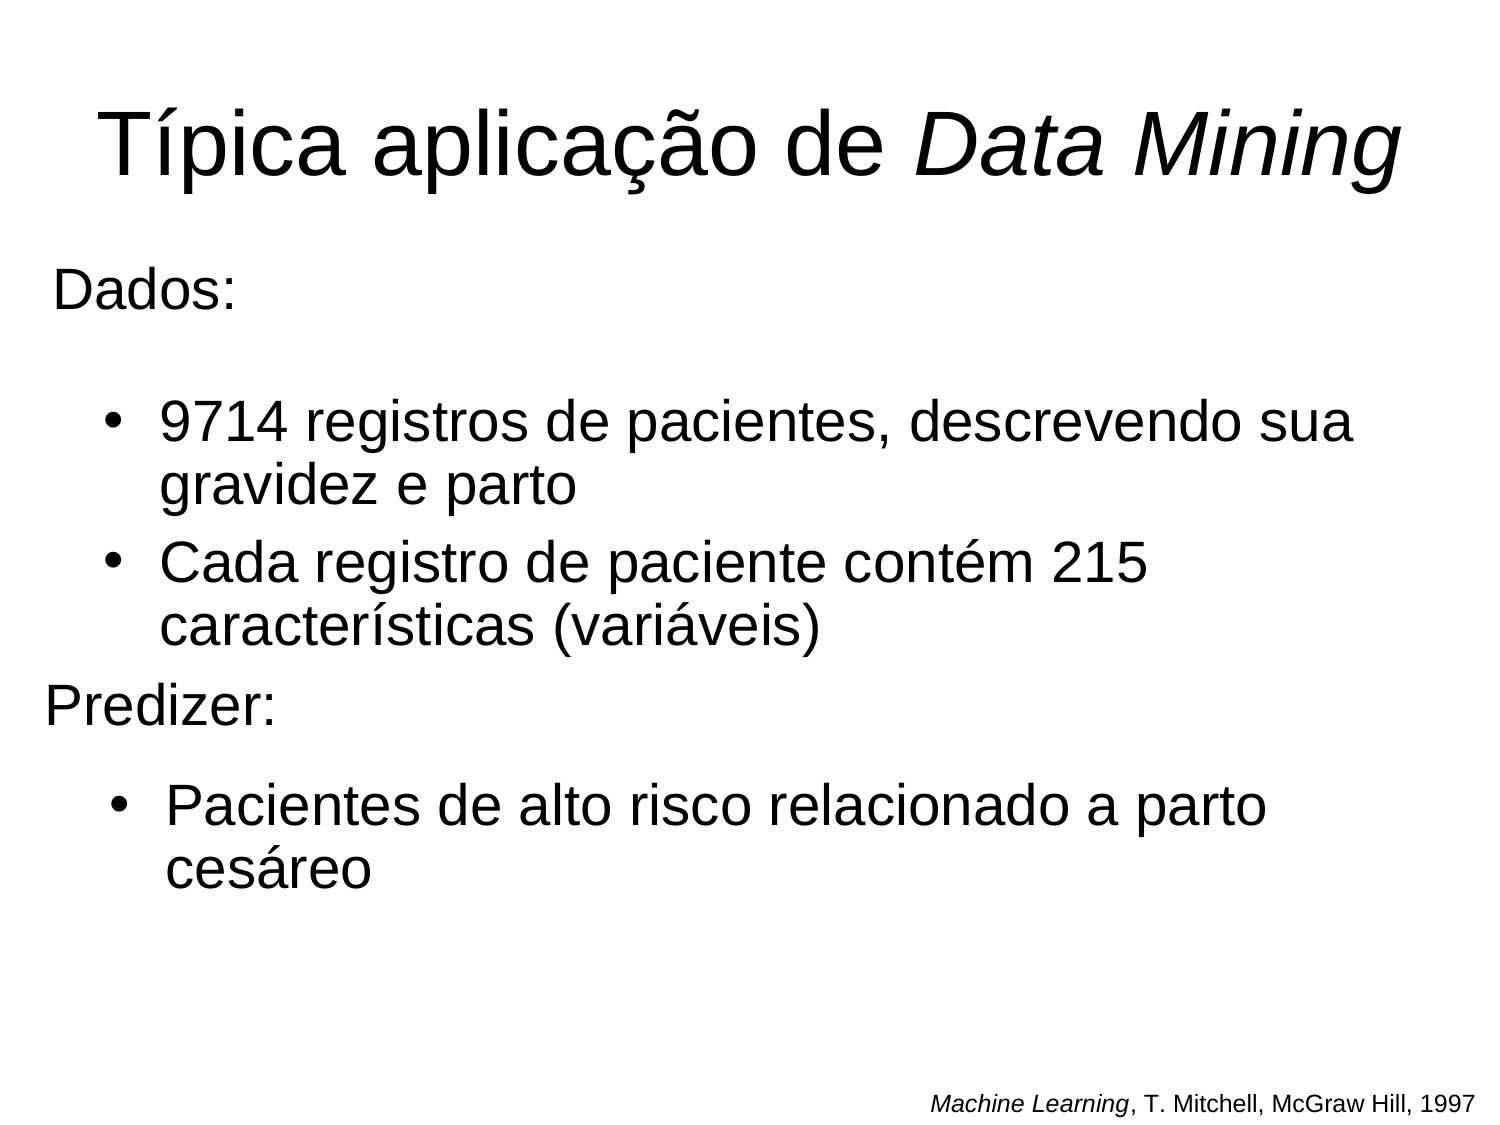

# Típica aplicação de Data Mining
Dados:
9714 registros de pacientes, descrevendo sua gravidez e parto
Cada registro de paciente contém 215 características (variáveis)
Predizer:
Pacientes de alto risco relacionado a parto cesáreo
Machine Learning, T. Mitchell, McGraw Hill, 1997